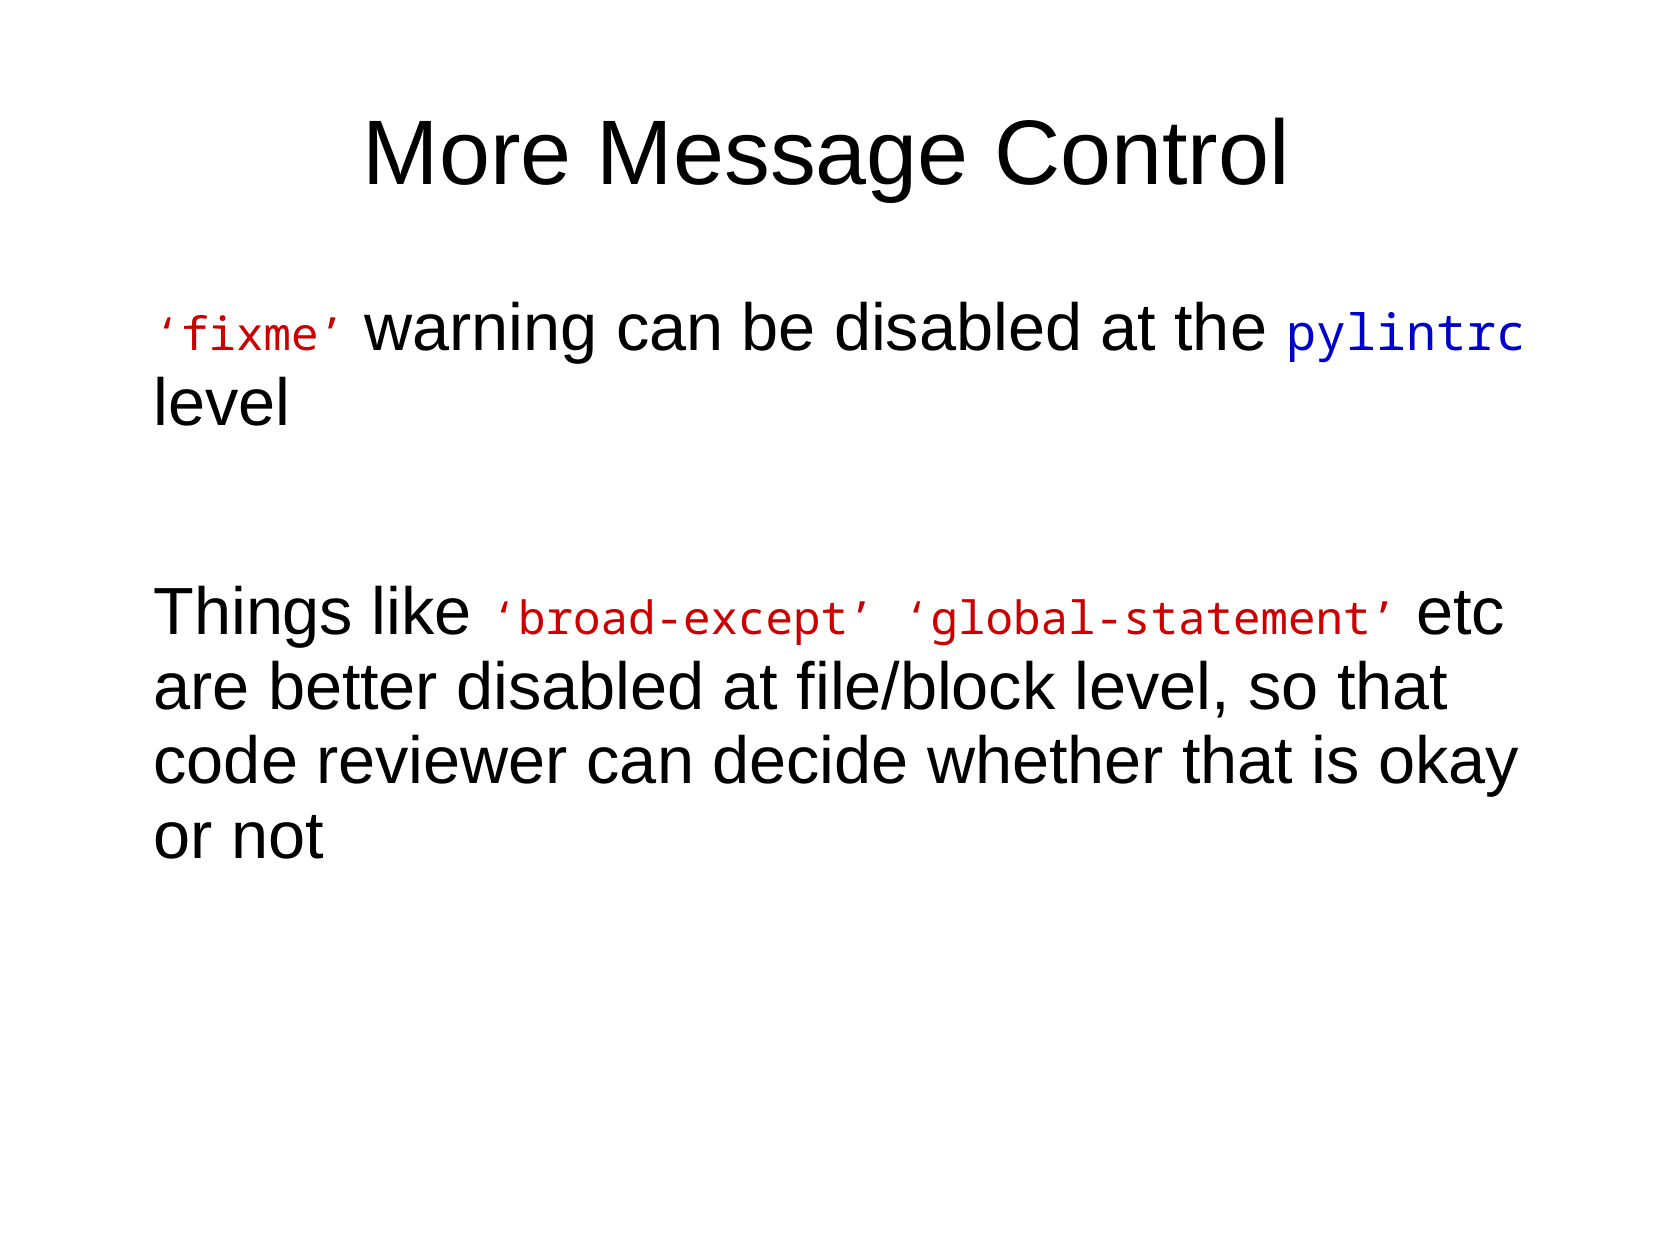

# More Message Control
‘fixme’ warning can be disabled at the pylintrc level
Things like ‘broad-except’ ‘global-statement’ etc are better disabled at file/block level, so that code reviewer can decide whether that is okay or not